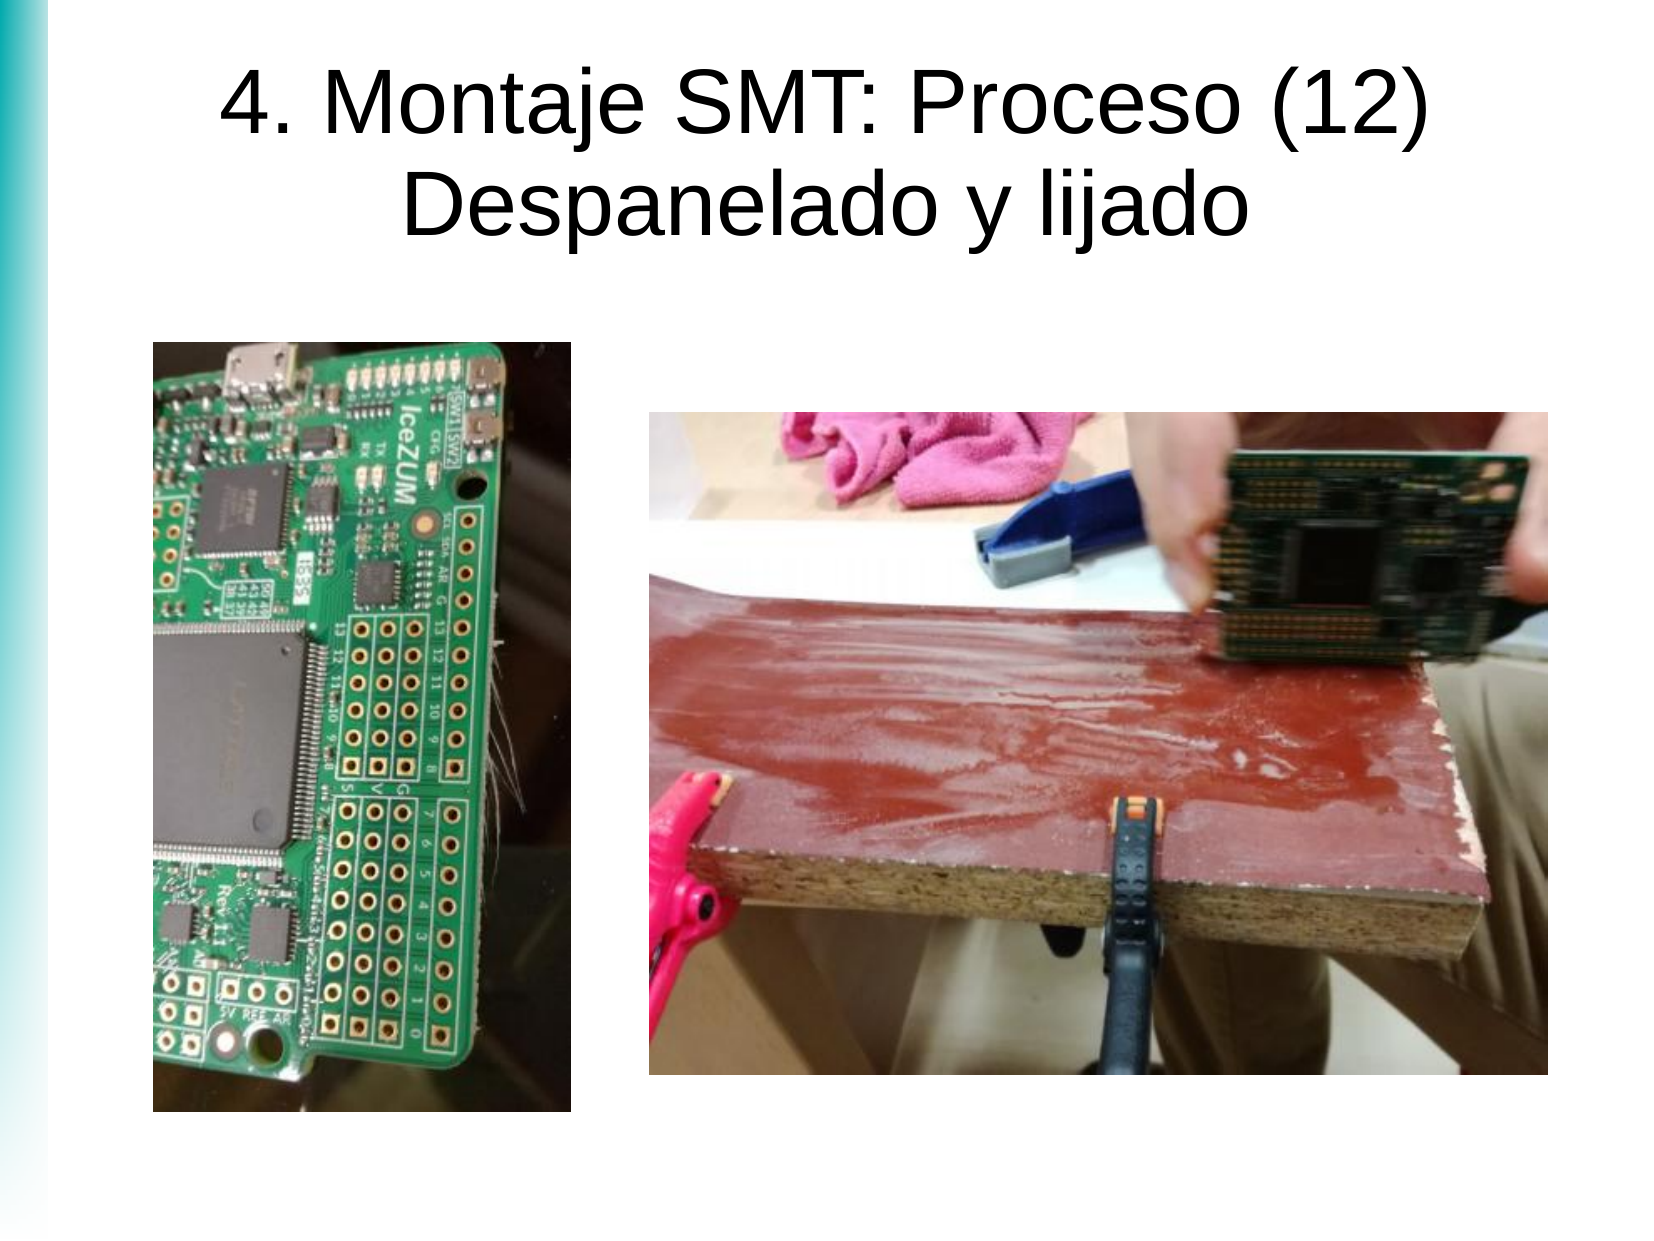

# 4. Montaje SMT: Proceso (12) Despanelado y lijado